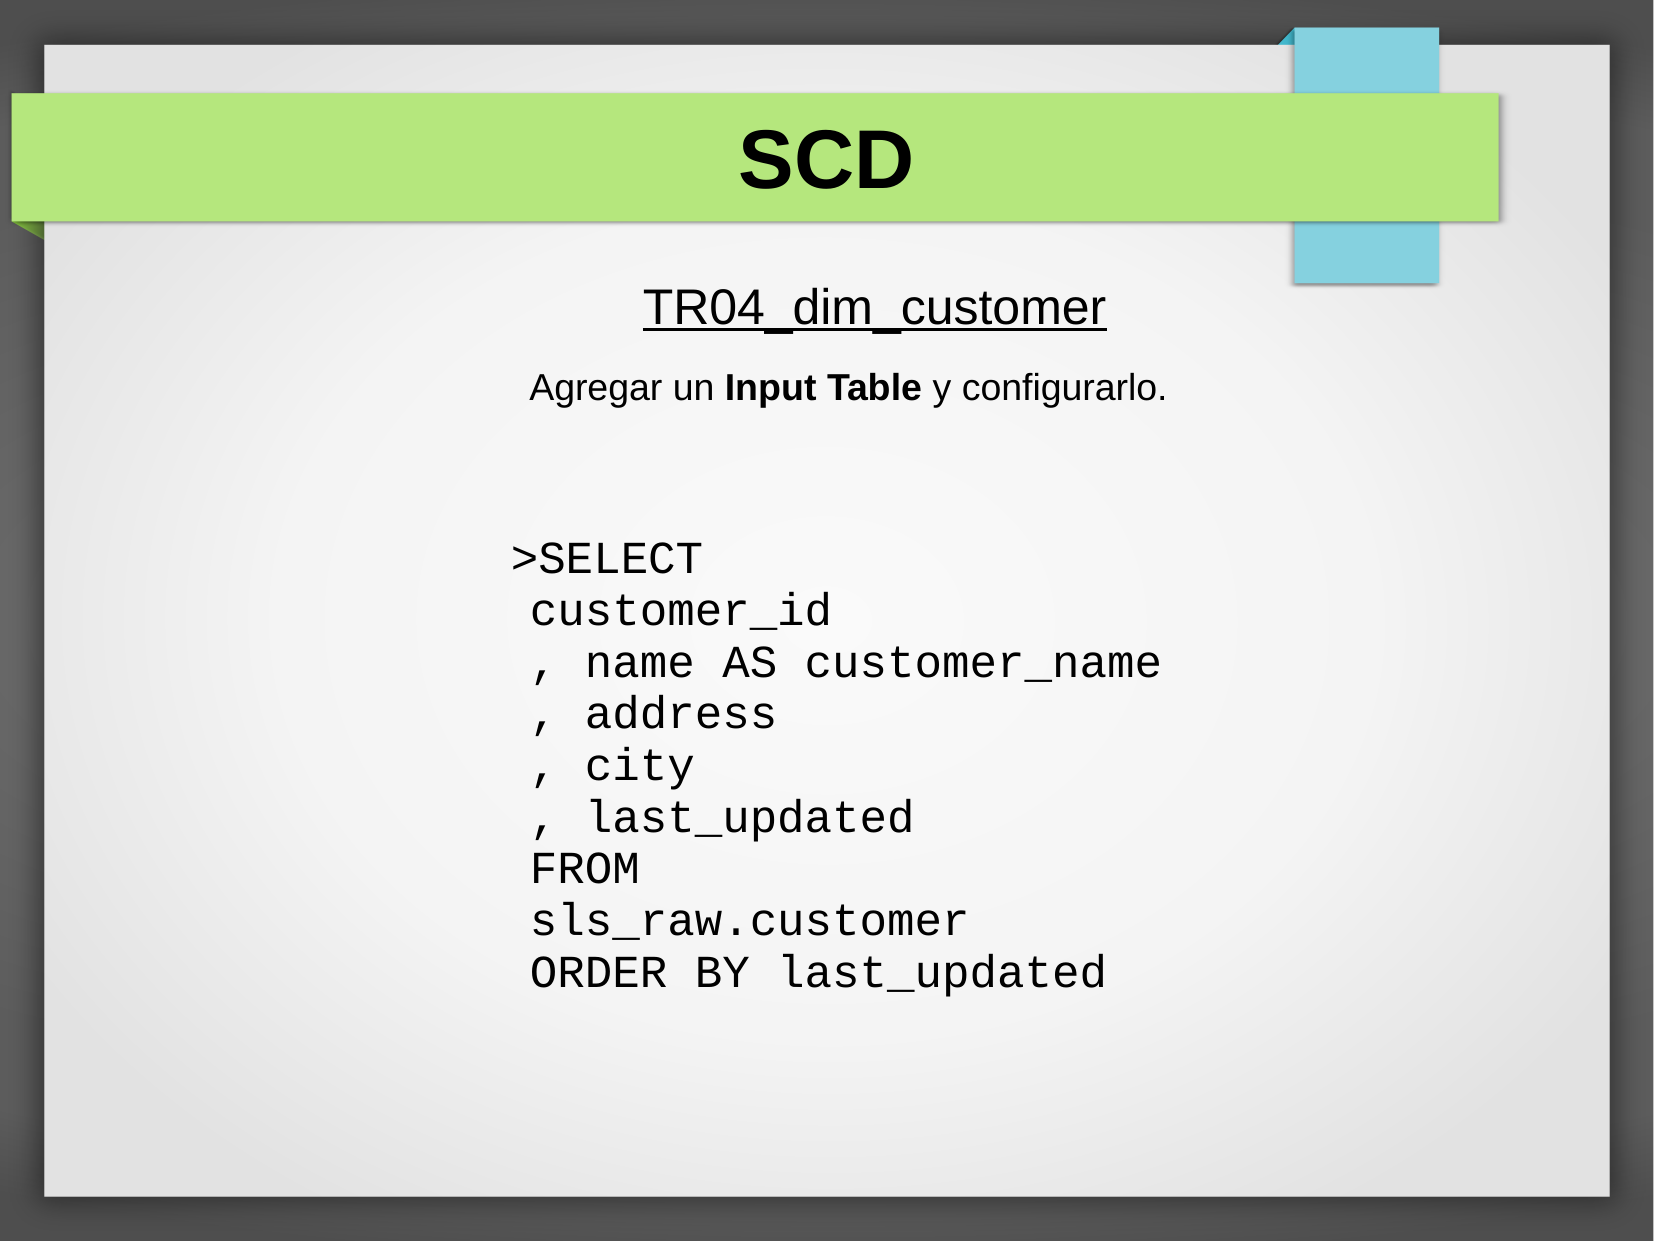

# SCD
TR04_dim_customer
Agregar un Input Table y configurarlo.
 >SELECT
	customer_id
	, name AS customer_name
	, address
	, city
	, last_updated
	FROM
	sls_raw.customer
	ORDER BY last_updated